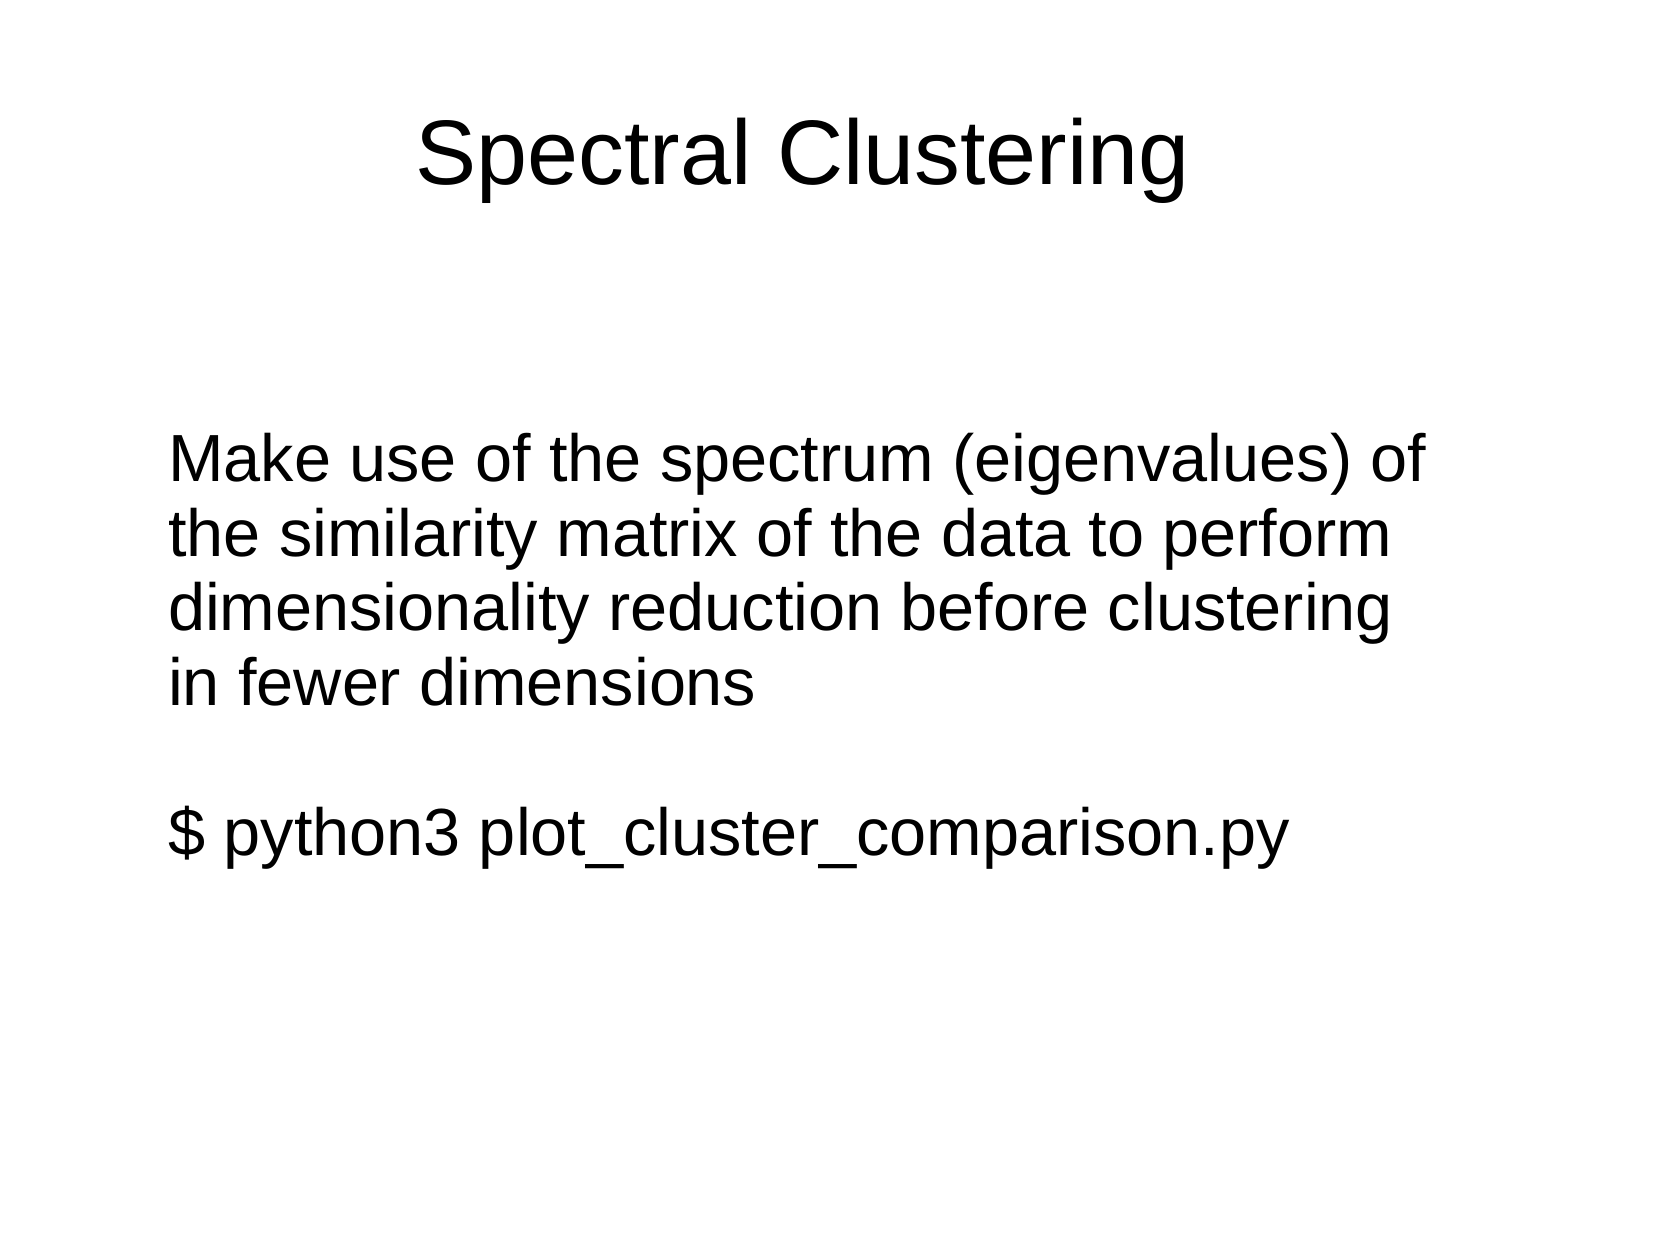

# Spectral Clustering
Make use of the spectrum (eigenvalues) of the similarity matrix of the data to perform dimensionality reduction before clustering in fewer dimensions
$ python3 plot_cluster_comparison.py